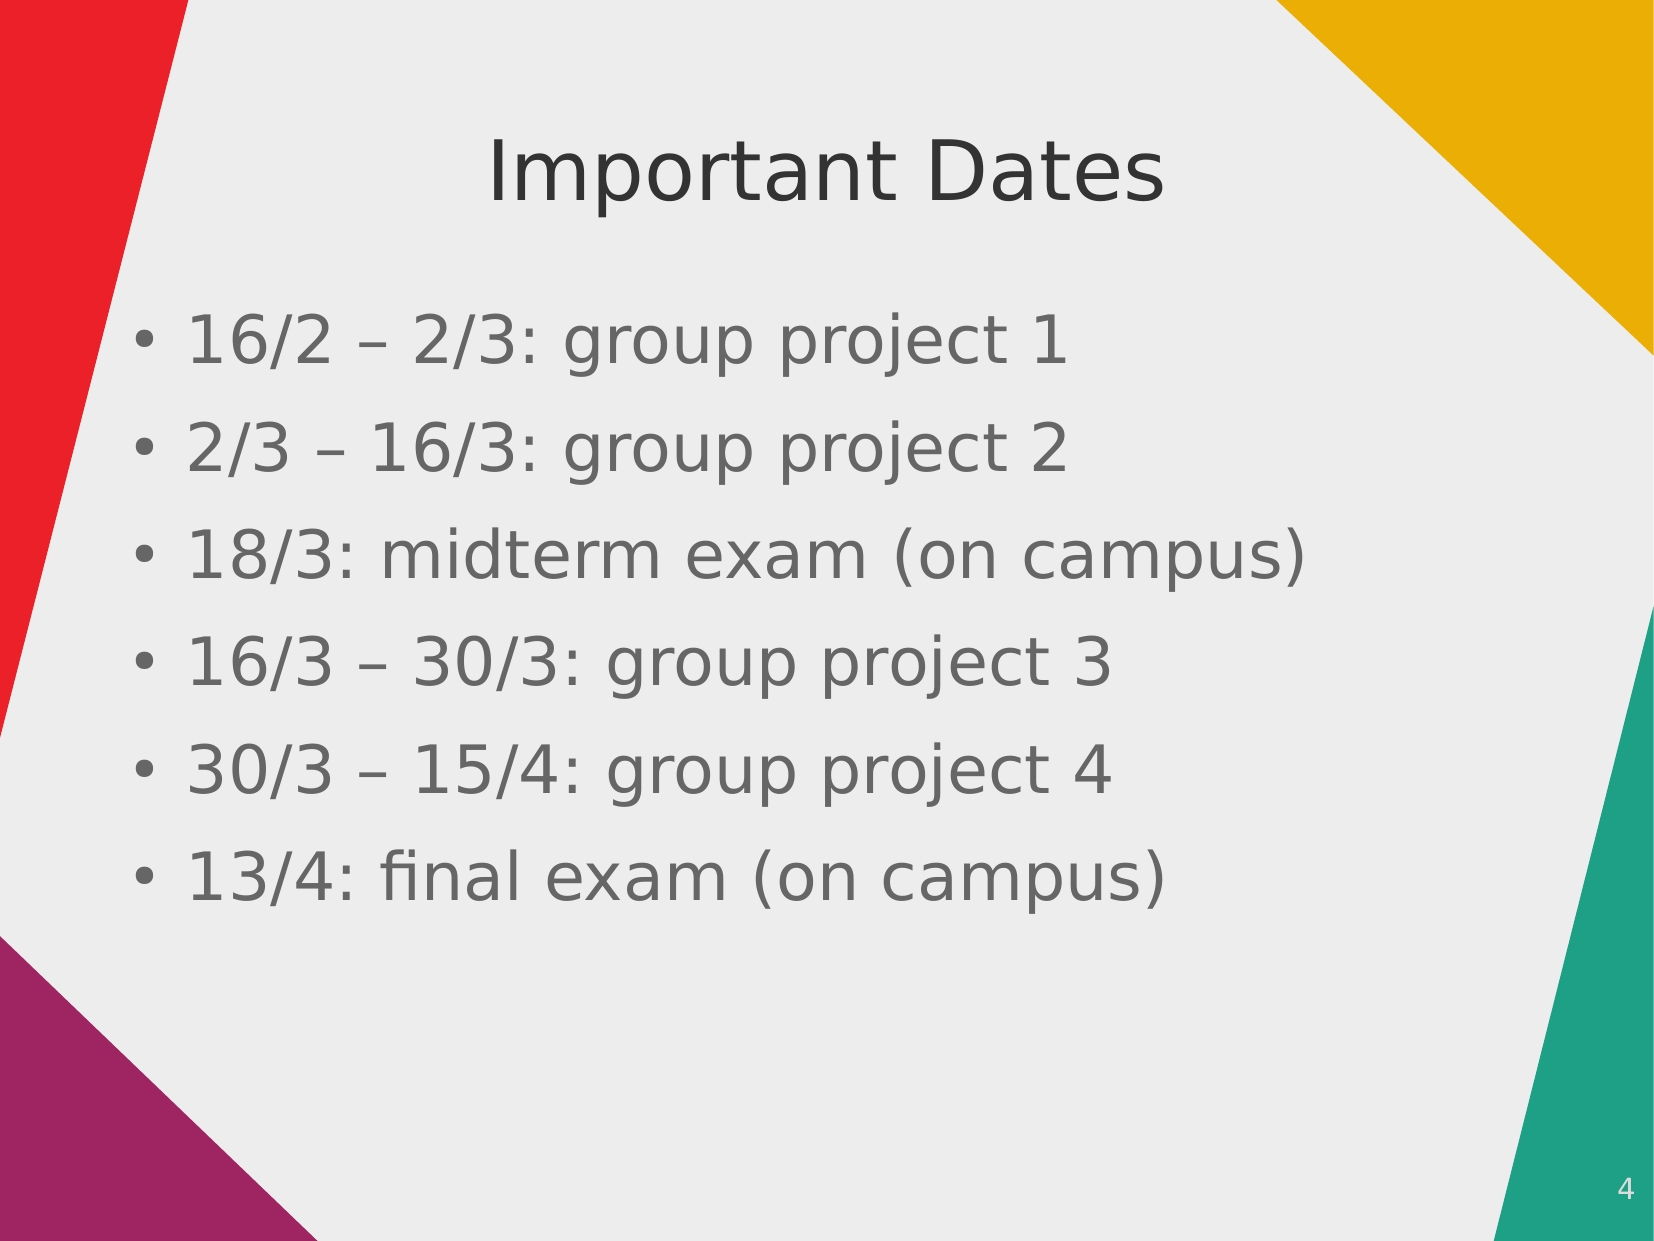

# Important Dates
16/2 – 2/3: group project 1
2/3 – 16/3: group project 2
18/3: midterm exam (on campus)
16/3 – 30/3: group project 3
30/3 – 15/4: group project 4
13/4: final exam (on campus)
4